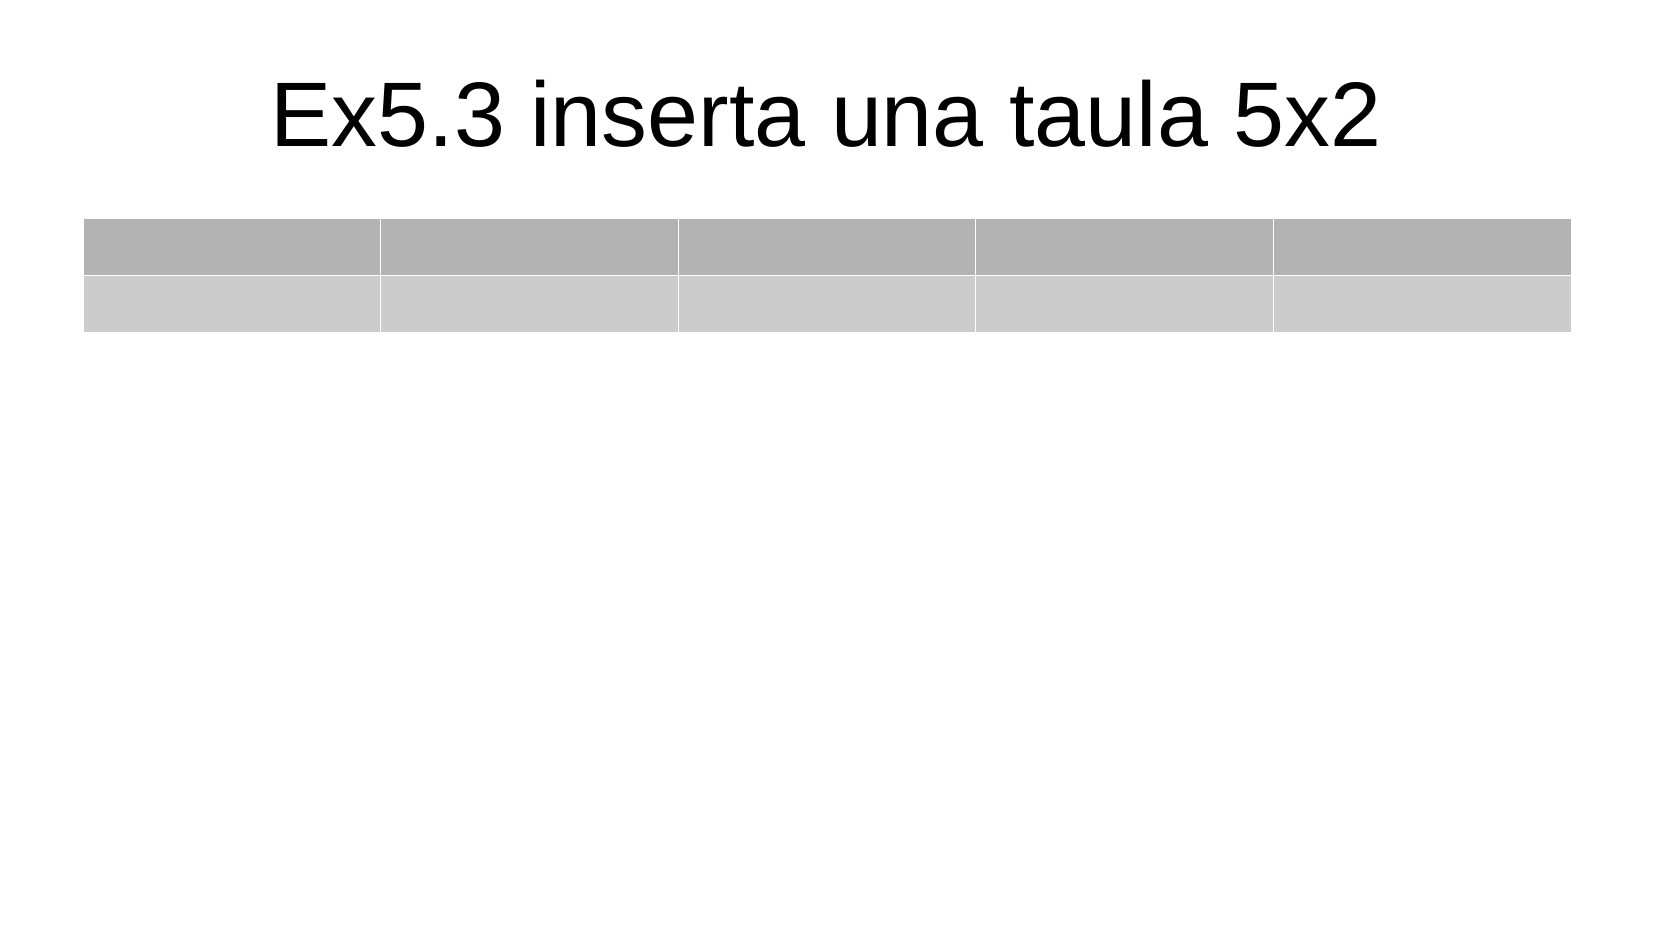

# Ex5.3 inserta una taula 5x2
| | | | | |
| --- | --- | --- | --- | --- |
| | | | | |